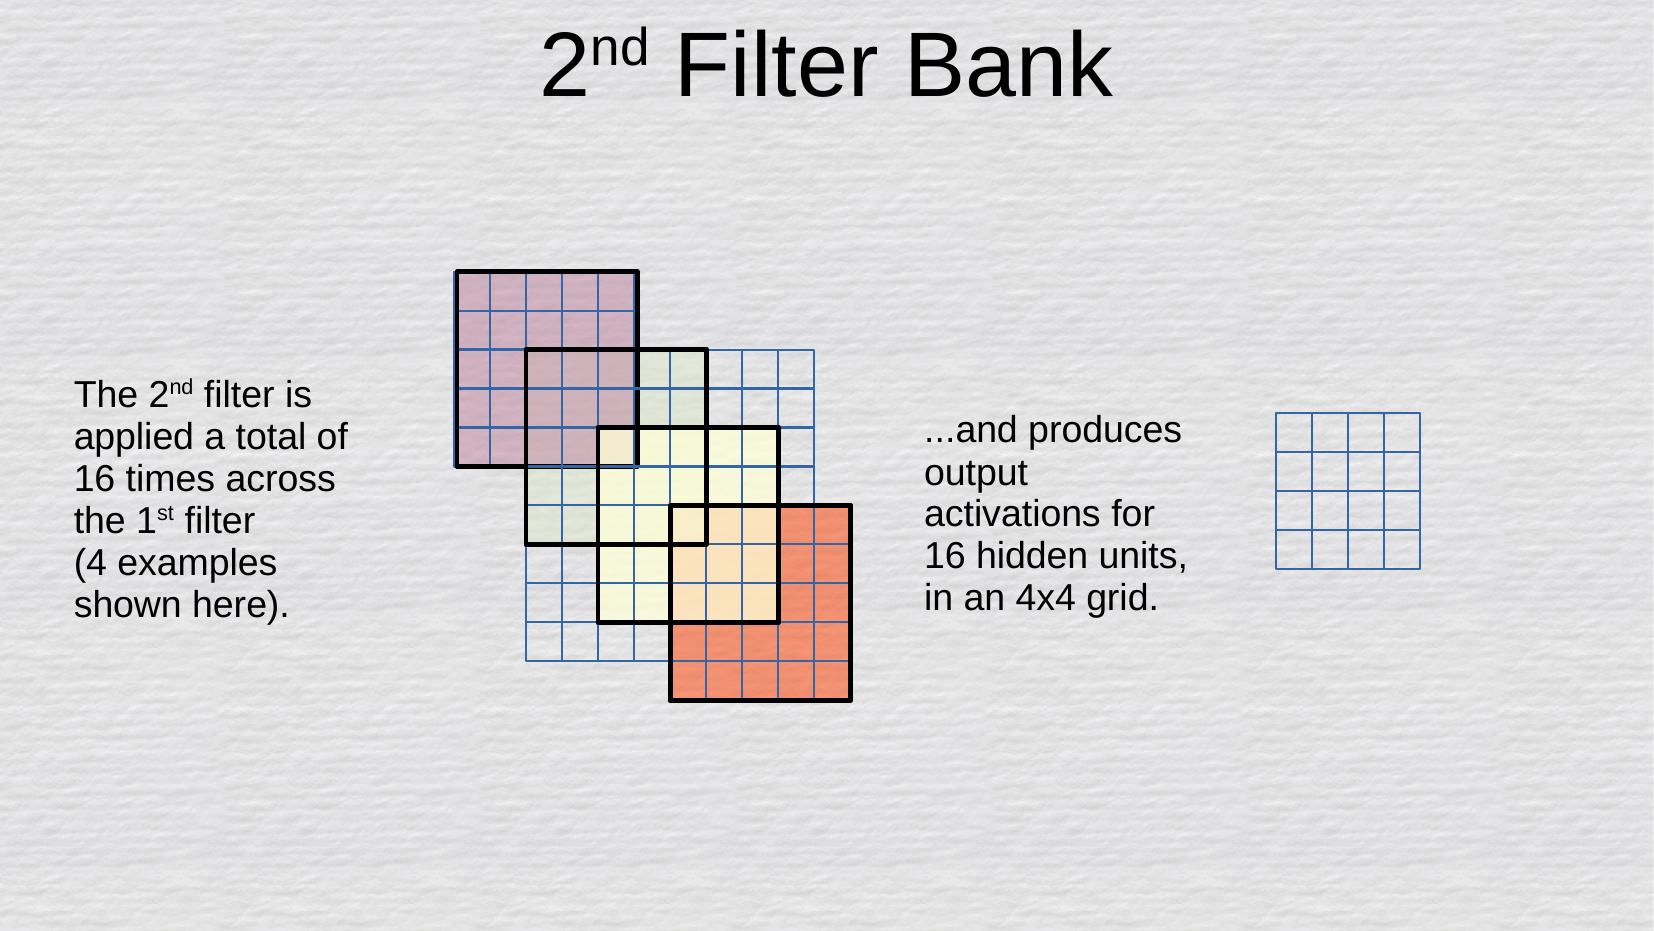

# 2nd Filter Bank
The 2nd filter is applied a total of 16 times across the 1st filter
(4 examples shown here).
...and produces output activations for 16 hidden units, in an 4x4 grid.